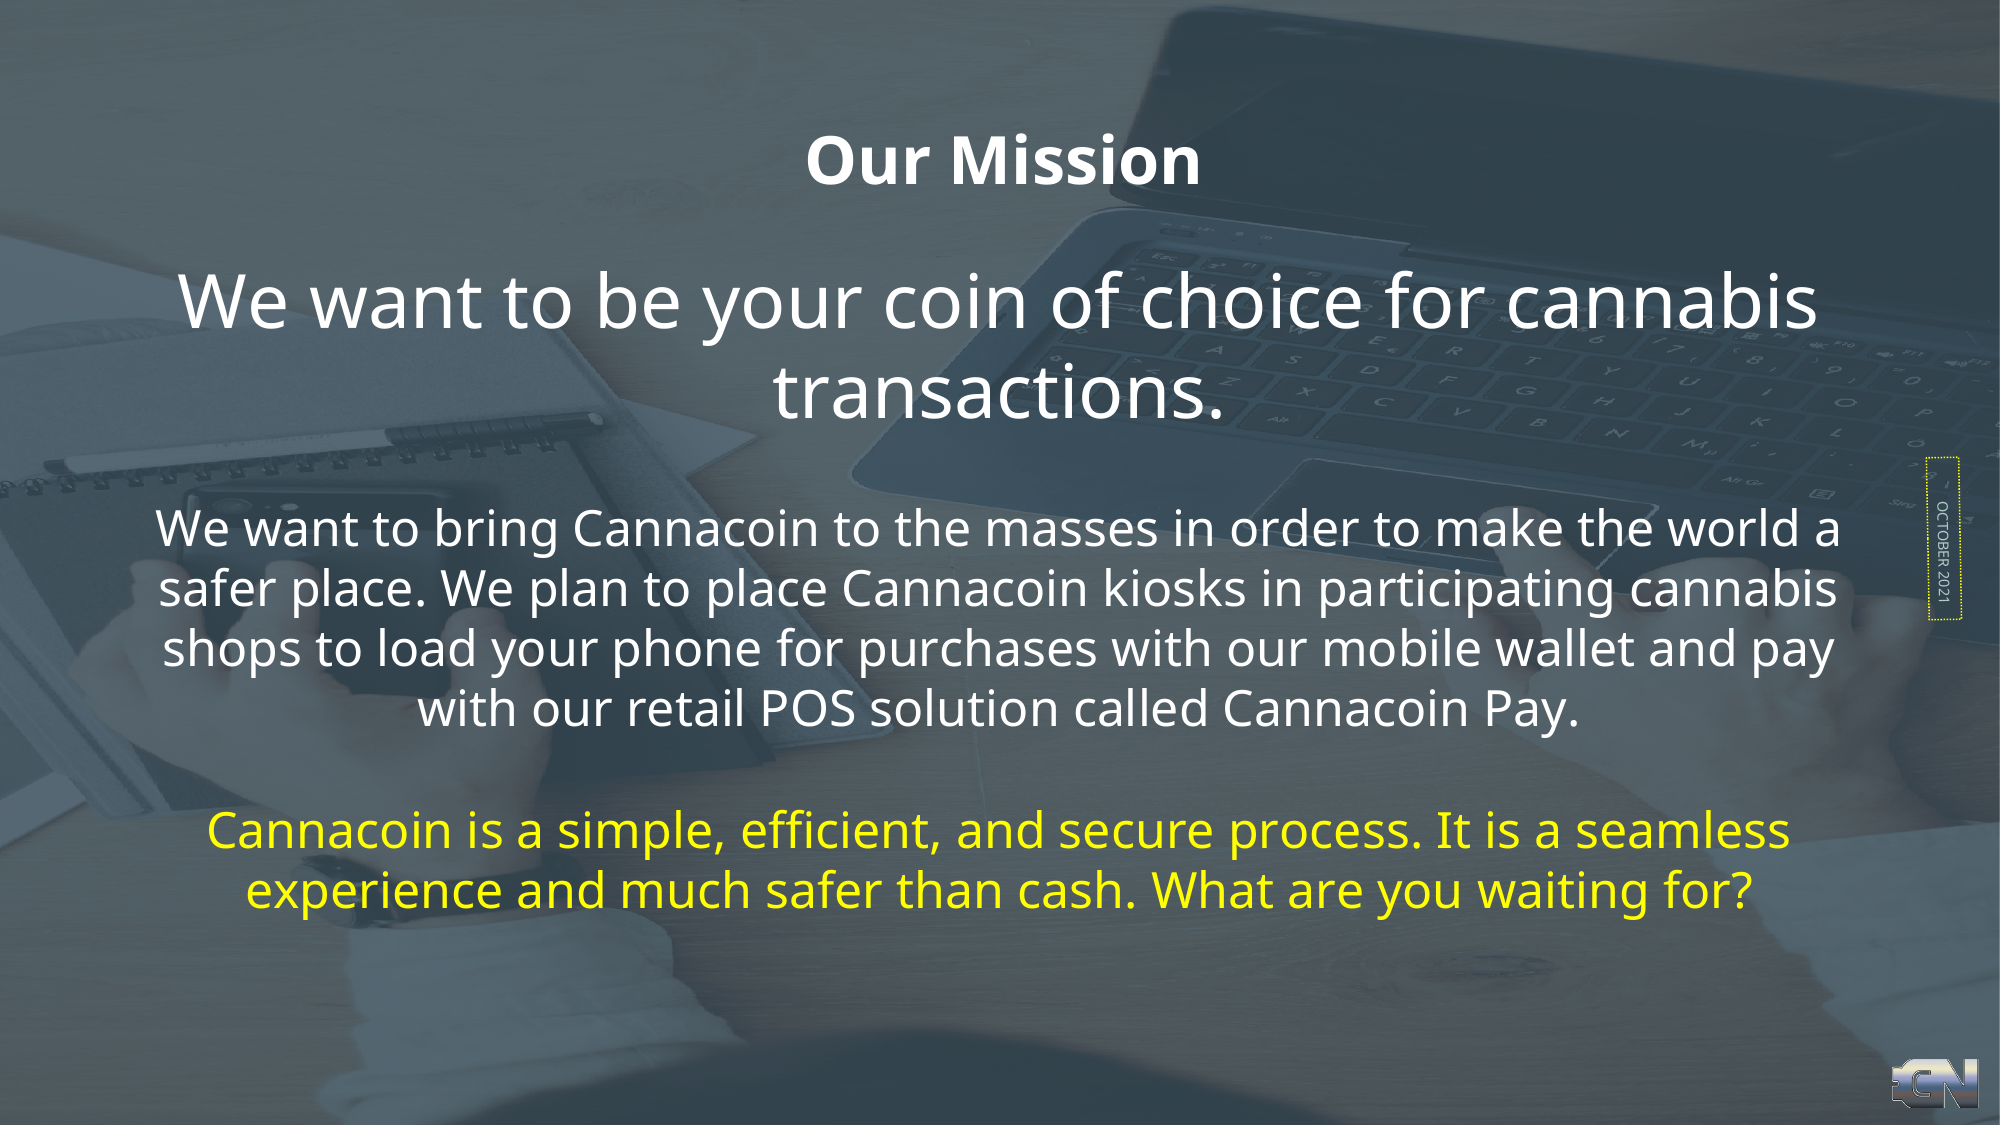

Our Mission
We want to be your coin of choice for cannabis transactions.
We want to bring Cannacoin to the masses in order to make the world a safer place. We plan to place Cannacoin kiosks in participating cannabis shops to load your phone for purchases with our mobile wallet and pay with our retail POS solution called Cannacoin Pay.
Cannacoin is a simple, efficient, and secure process. It is a seamless experience and much safer than cash. What are you waiting for?
OCTOBER 2021